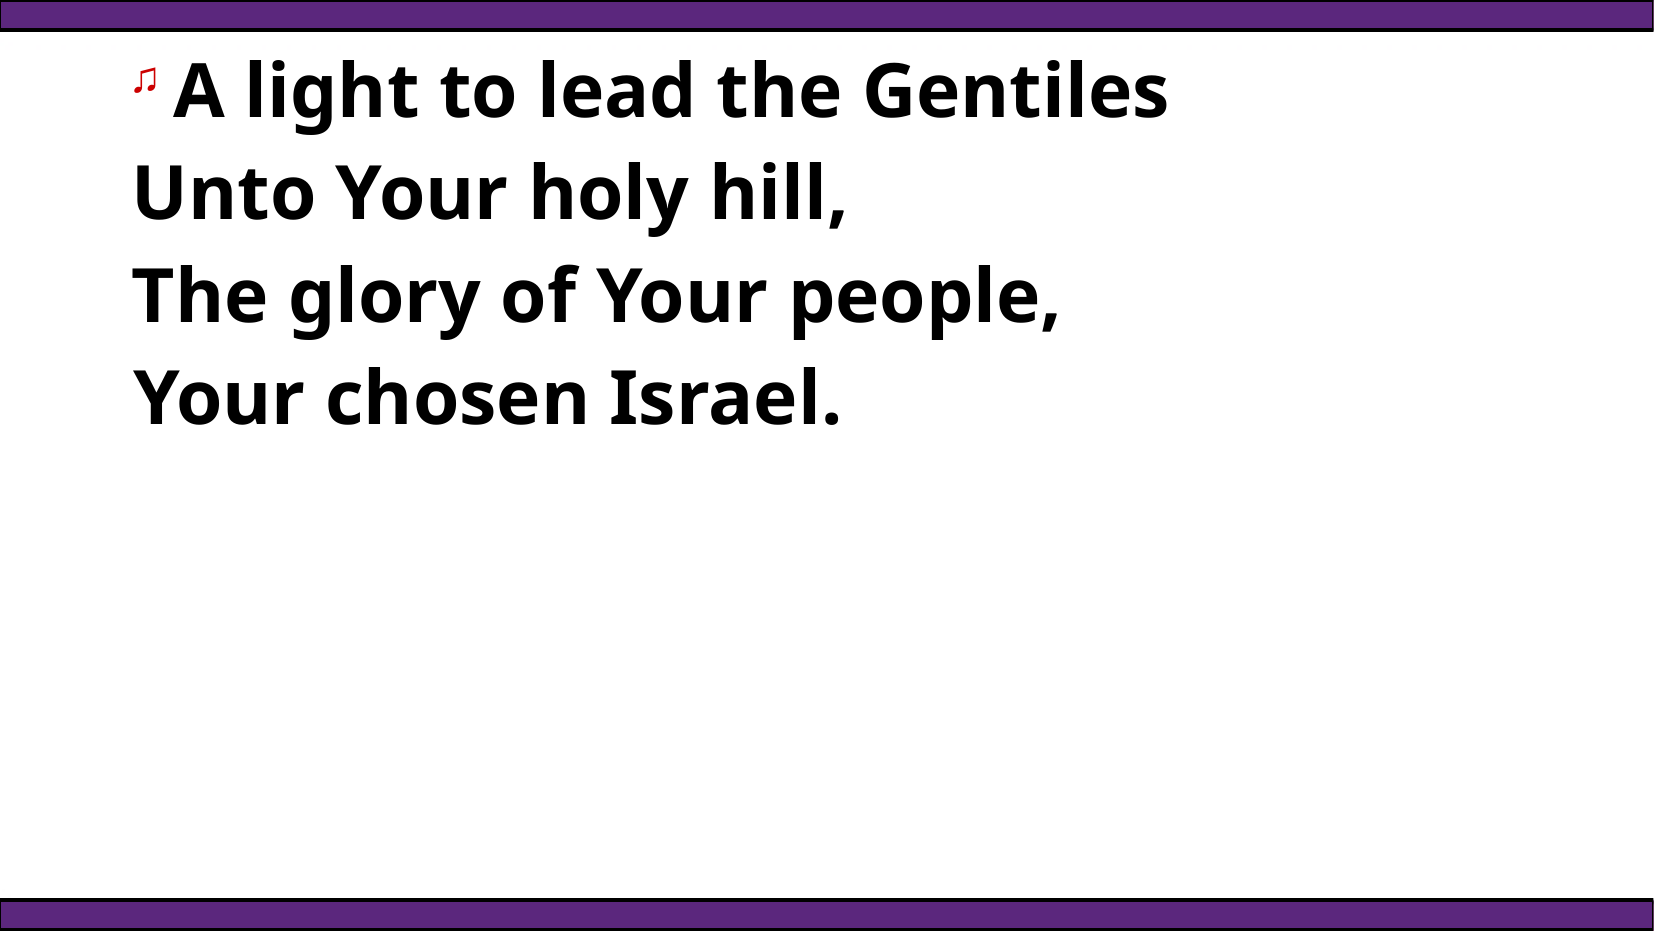

♫ A light to lead the Gentiles
 Unto Your holy hill,
 The glory of Your people,
 Your chosen Israel.